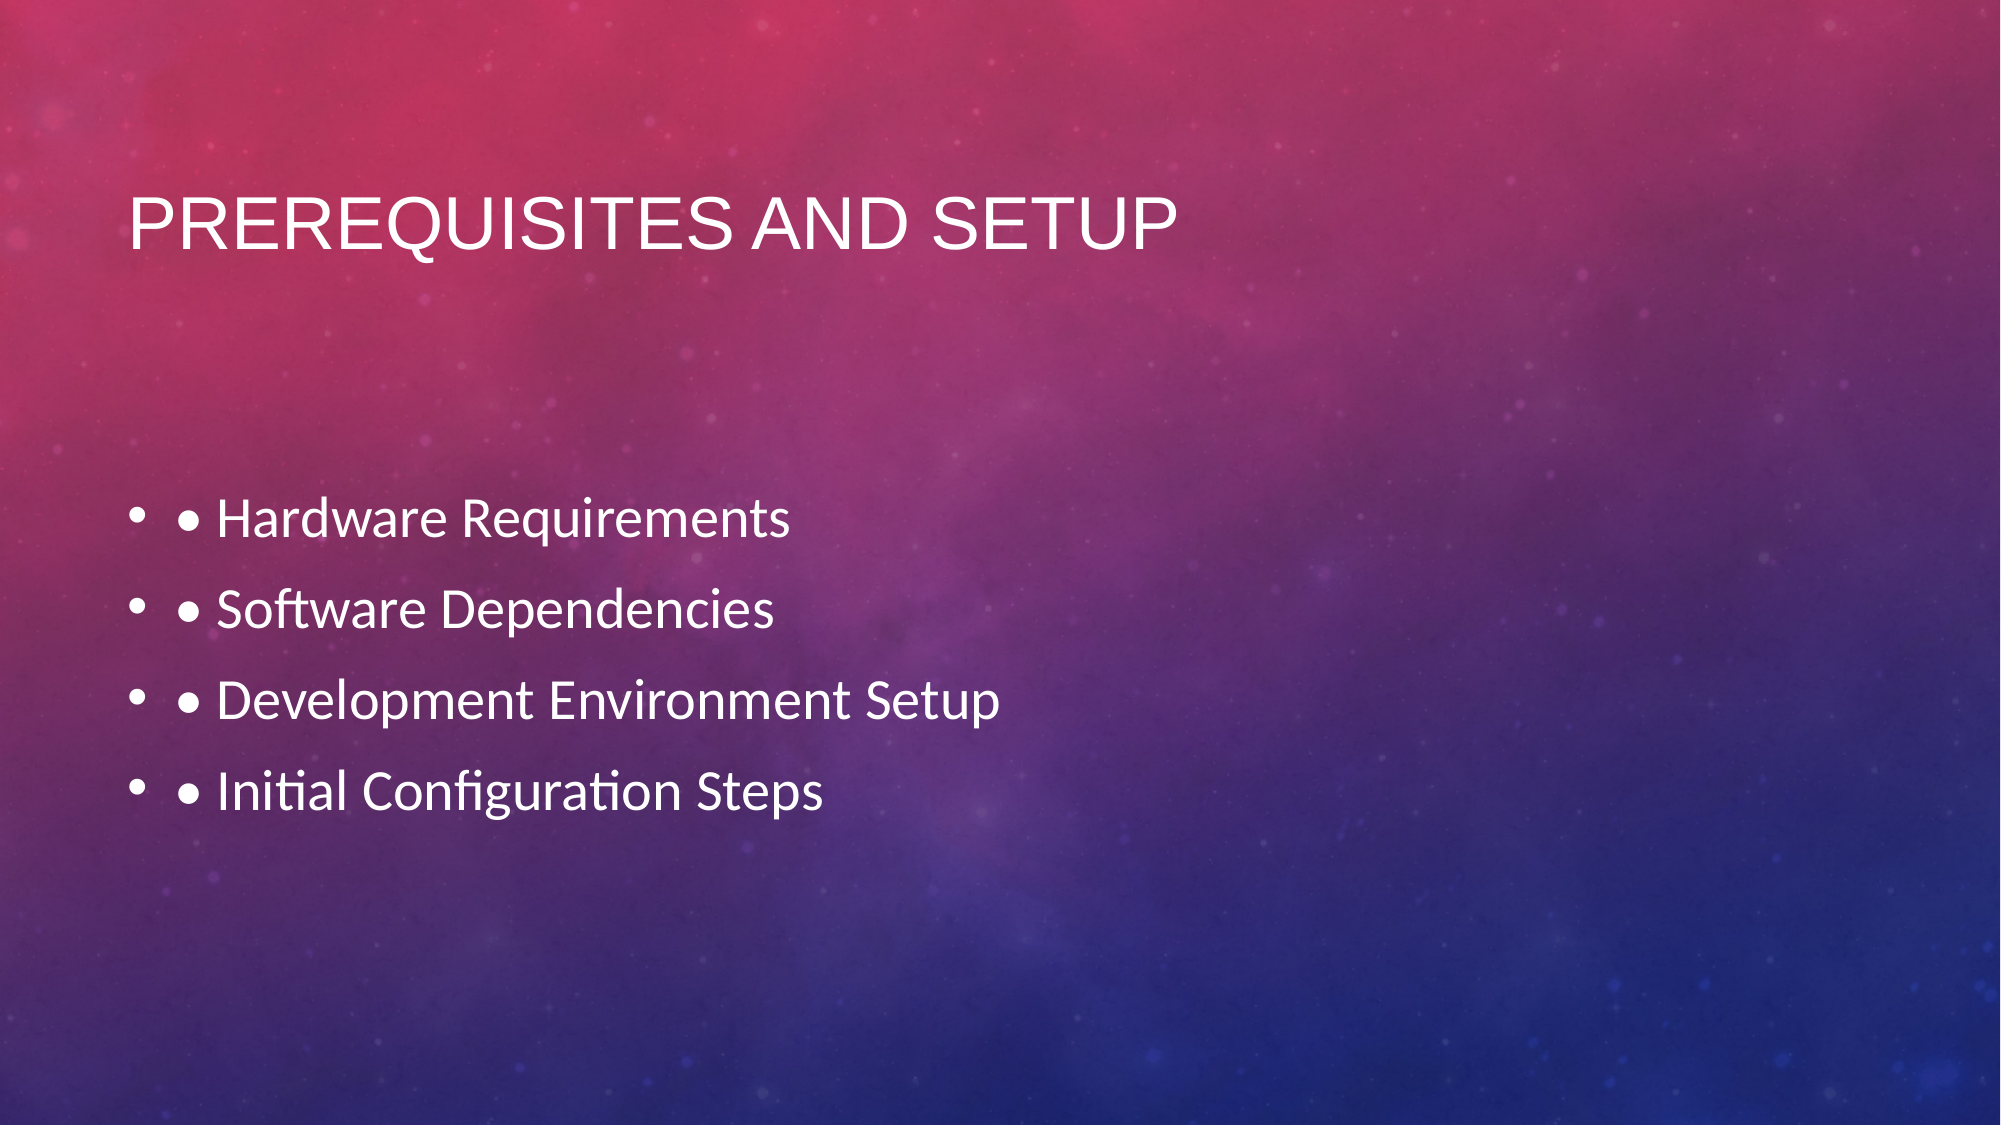

# Prerequisites and Setup
• Hardware Requirements
• Software Dependencies
• Development Environment Setup
• Initial Configuration Steps